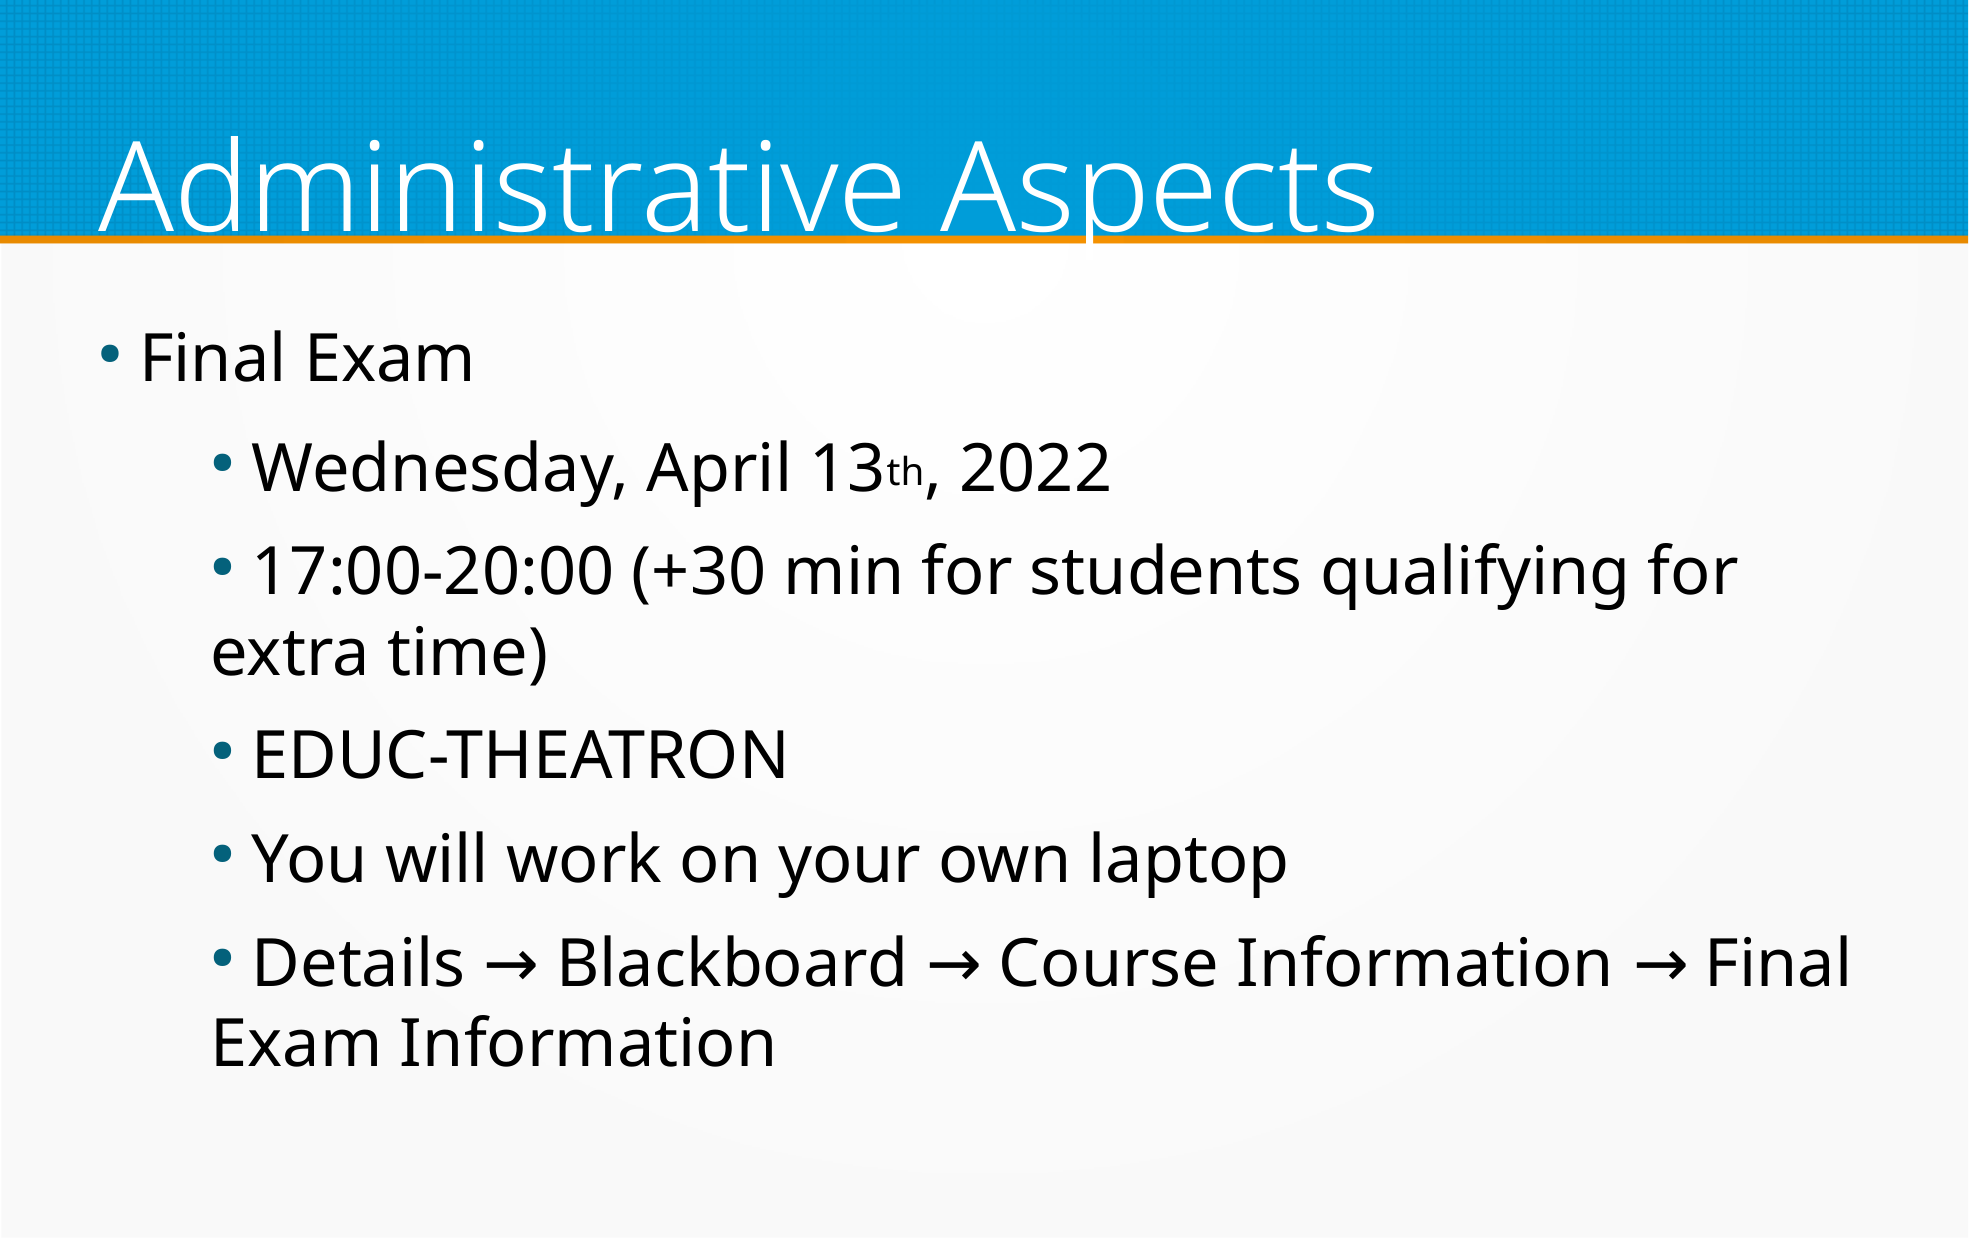

# Administrative Aspects
 Final Exam
 Wednesday, April 13th, 2022
 17:00-20:00 (+30 min for students qualifying for extra time)
 EDUC-THEATRON
 You will work on your own laptop
 Details → Blackboard → Course Information → Final Exam Information